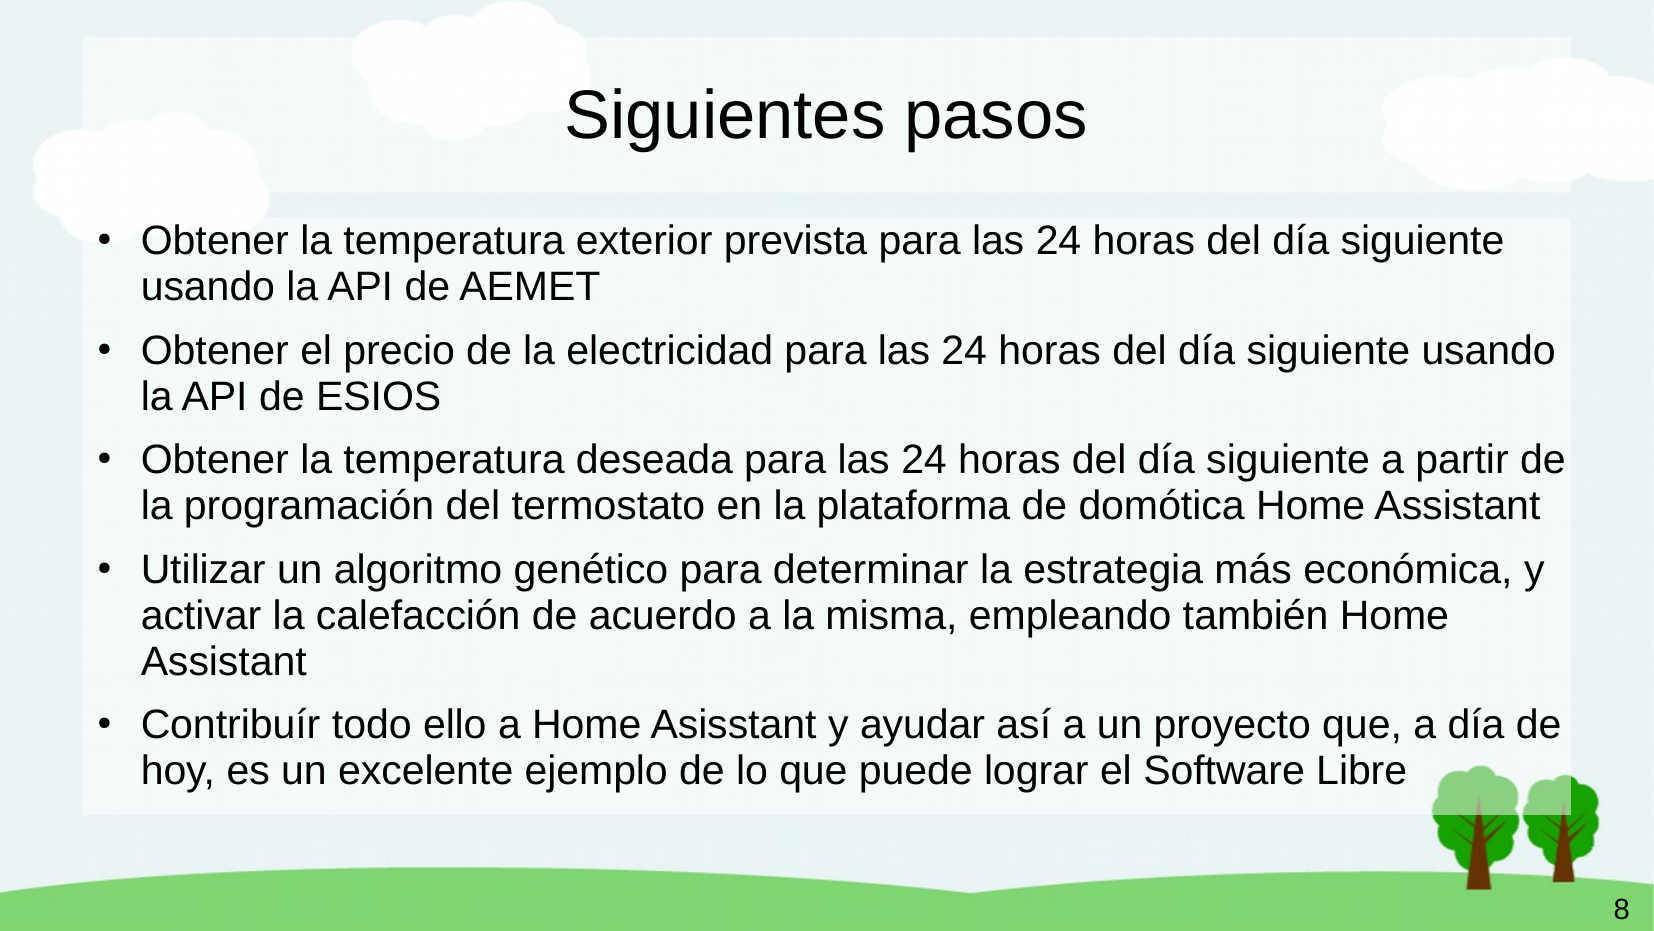

# Siguientes pasos
Obtener la temperatura exterior prevista para las 24 horas del día siguiente usando la API de AEMET
Obtener el precio de la electricidad para las 24 horas del día siguiente usando la API de ESIOS
Obtener la temperatura deseada para las 24 horas del día siguiente a partir de la programación del termostato en la plataforma de domótica Home Assistant
Utilizar un algoritmo genético para determinar la estrategia más económica, y activar la calefacción de acuerdo a la misma, empleando también Home Assistant
Contribuír todo ello a Home Asisstant y ayudar así a un proyecto que, a día de hoy, es un excelente ejemplo de lo que puede lograr el Software Libre
8